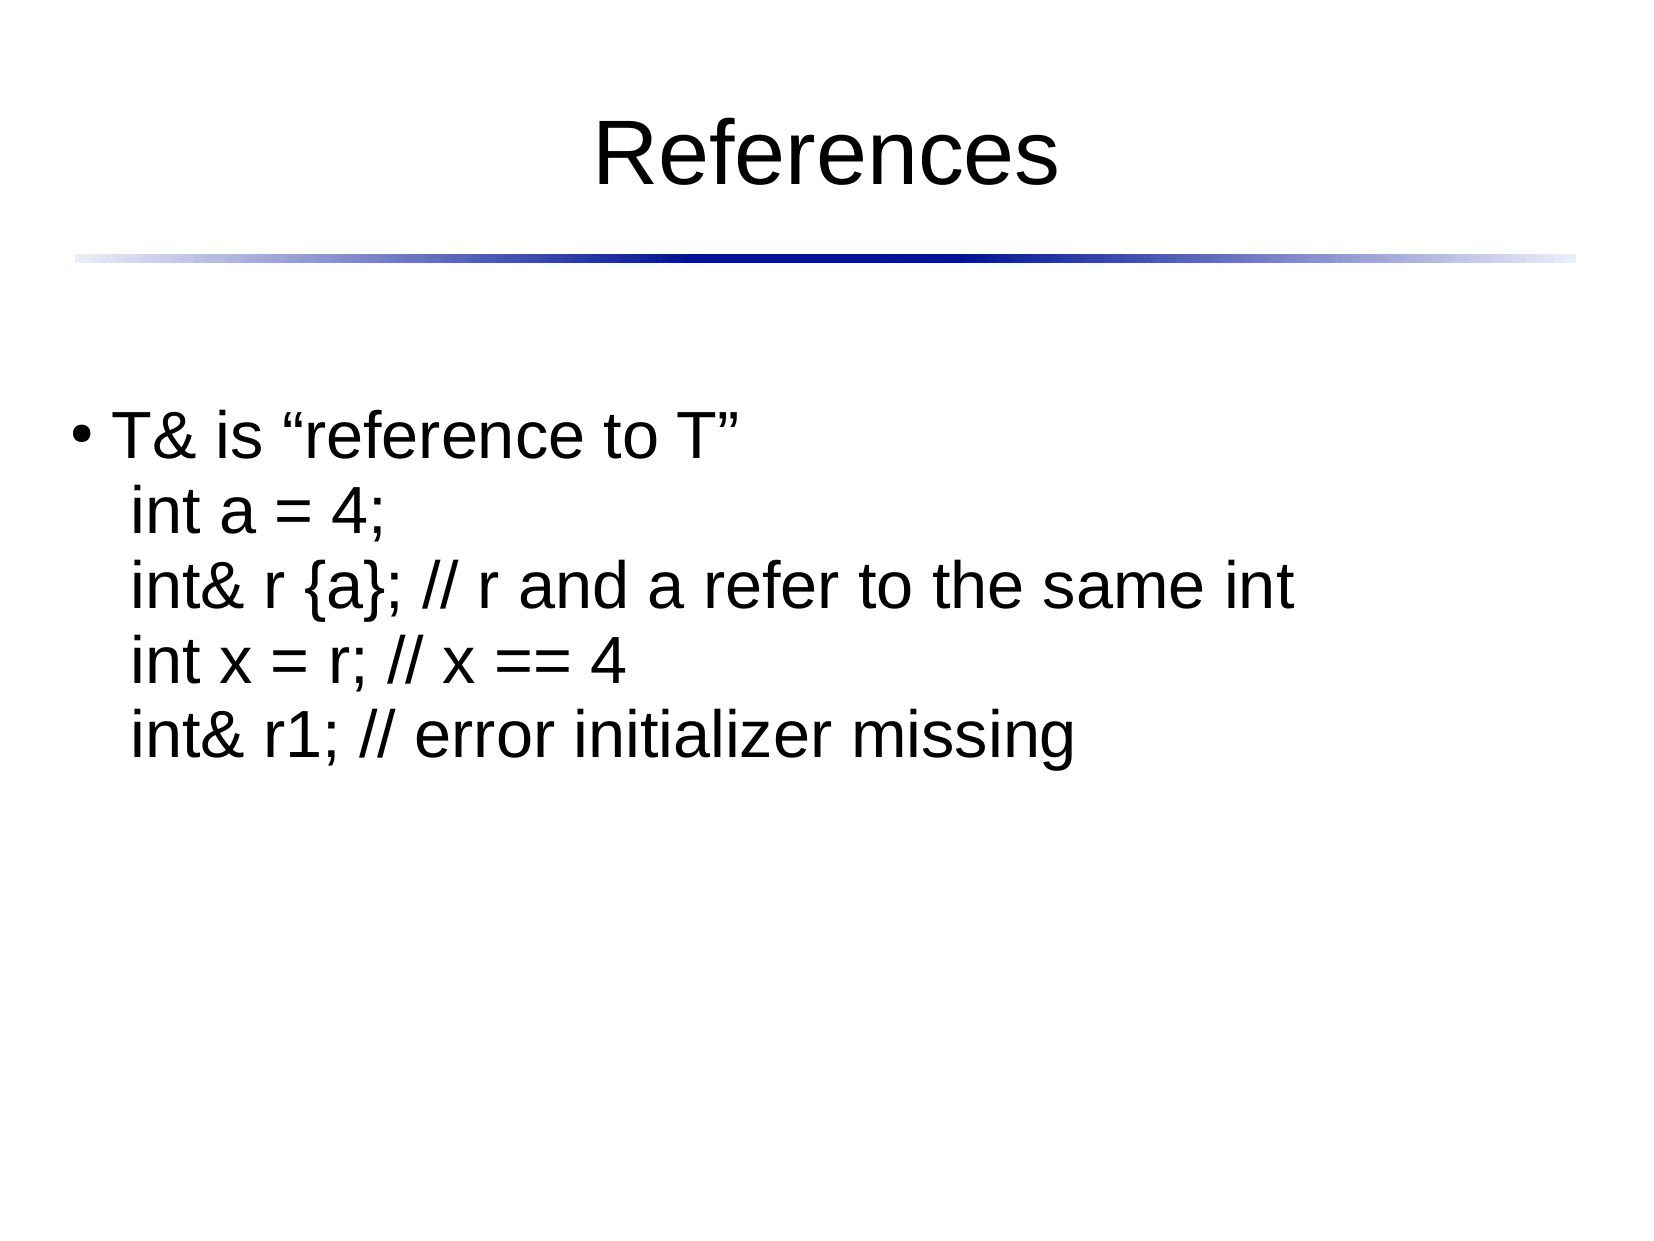

# References
 T& is “reference to T”
 int a = 4;
 int& r {a}; // r and a refer to the same int
 int x = r; // x == 4
 int& r1; // error initializer missing